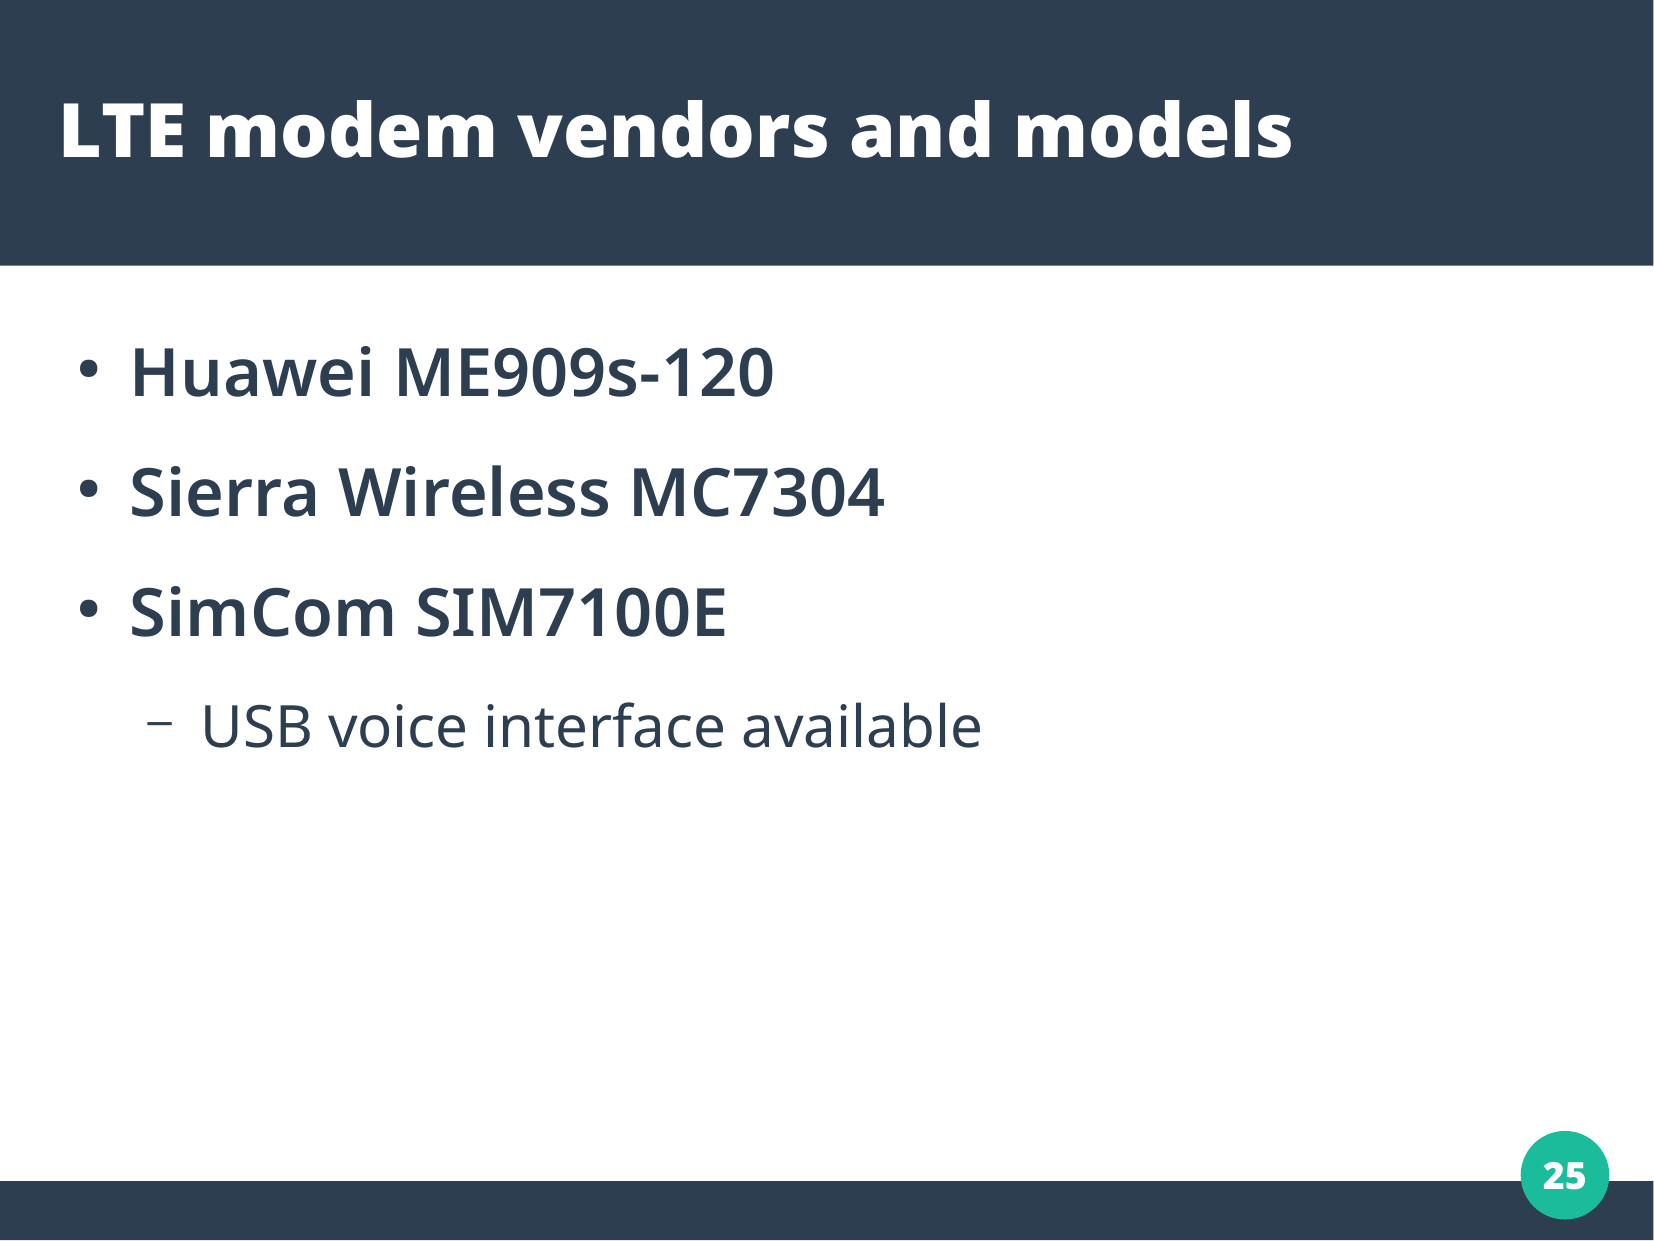

# LTE modem vendors and models
Huawei ME909s-120
Sierra Wireless MC7304
SimCom SIM7100E
USB voice interface available
25